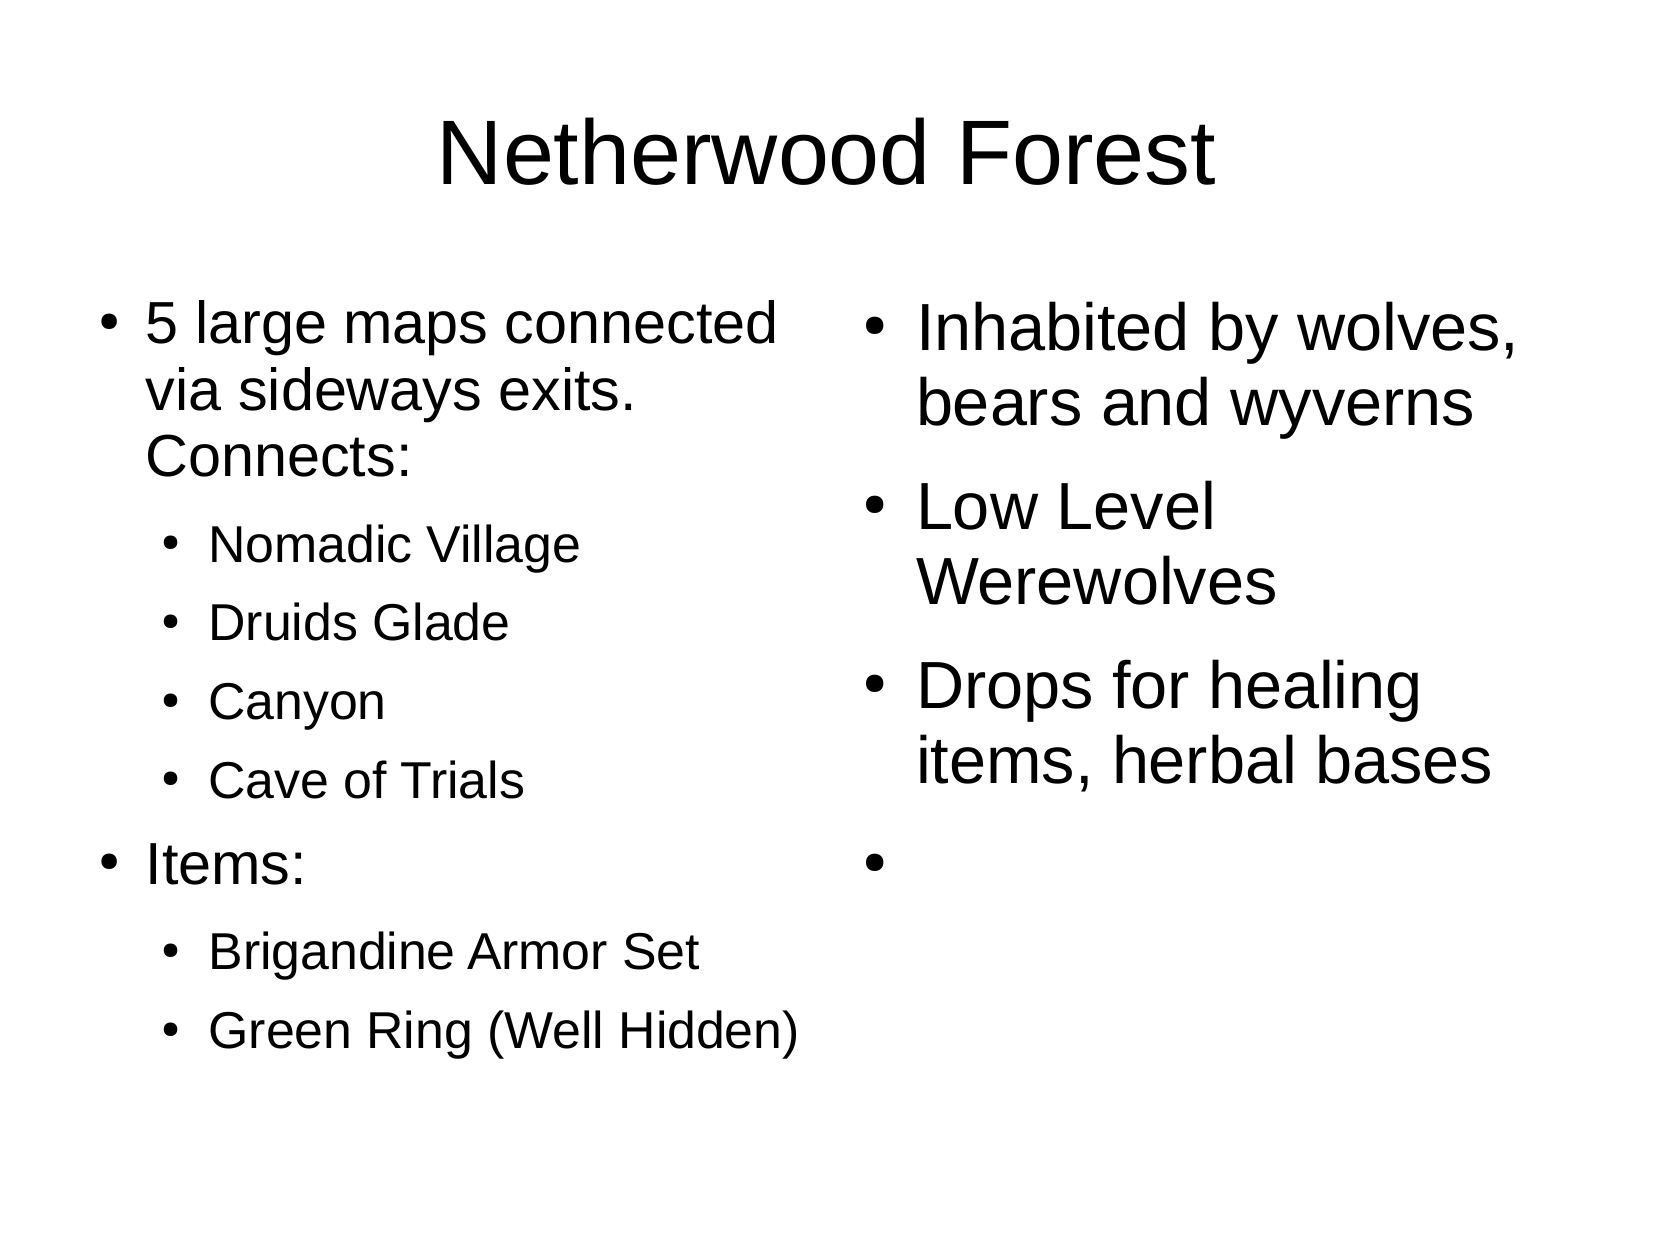

# Netherwood Forest
5 large maps connected via sideways exits. Connects:
Nomadic Village
Druids Glade
Canyon
Cave of Trials
Items:
Brigandine Armor Set
Green Ring (Well Hidden)
Inhabited by wolves, bears and wyverns
Low Level Werewolves
Drops for healing items, herbal bases